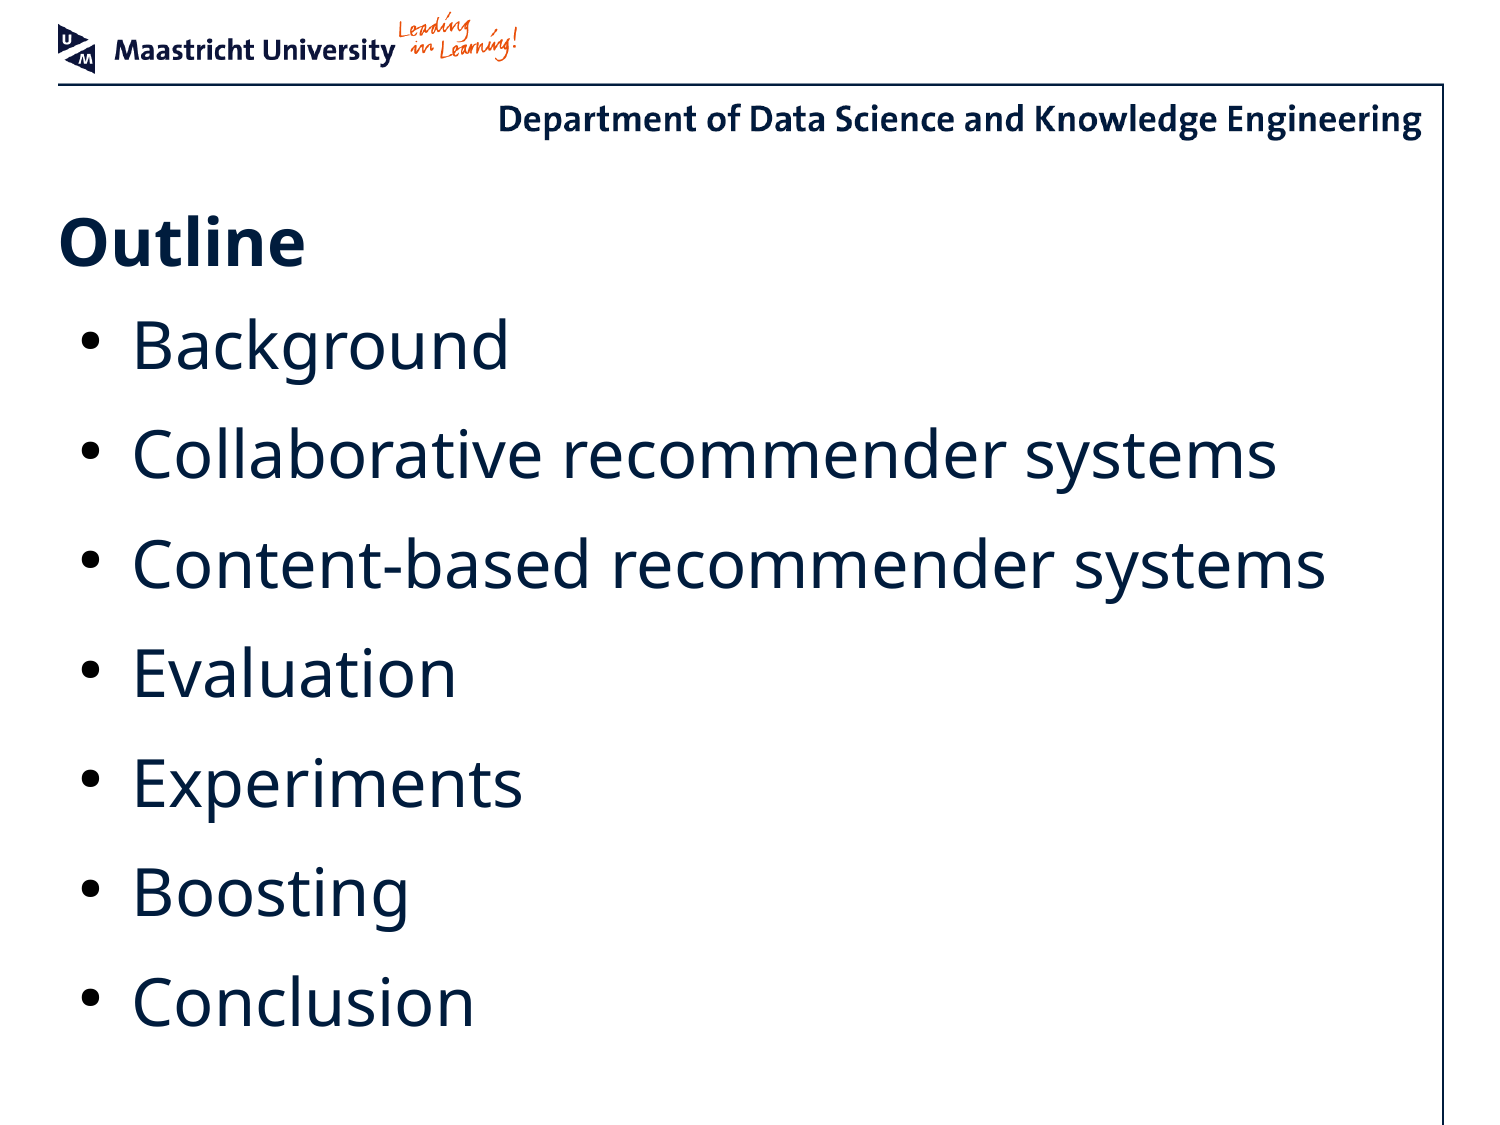

# Outline
Background
Collaborative recommender systems
Content-based recommender systems
Evaluation
Experiments
Boosting
Conclusion